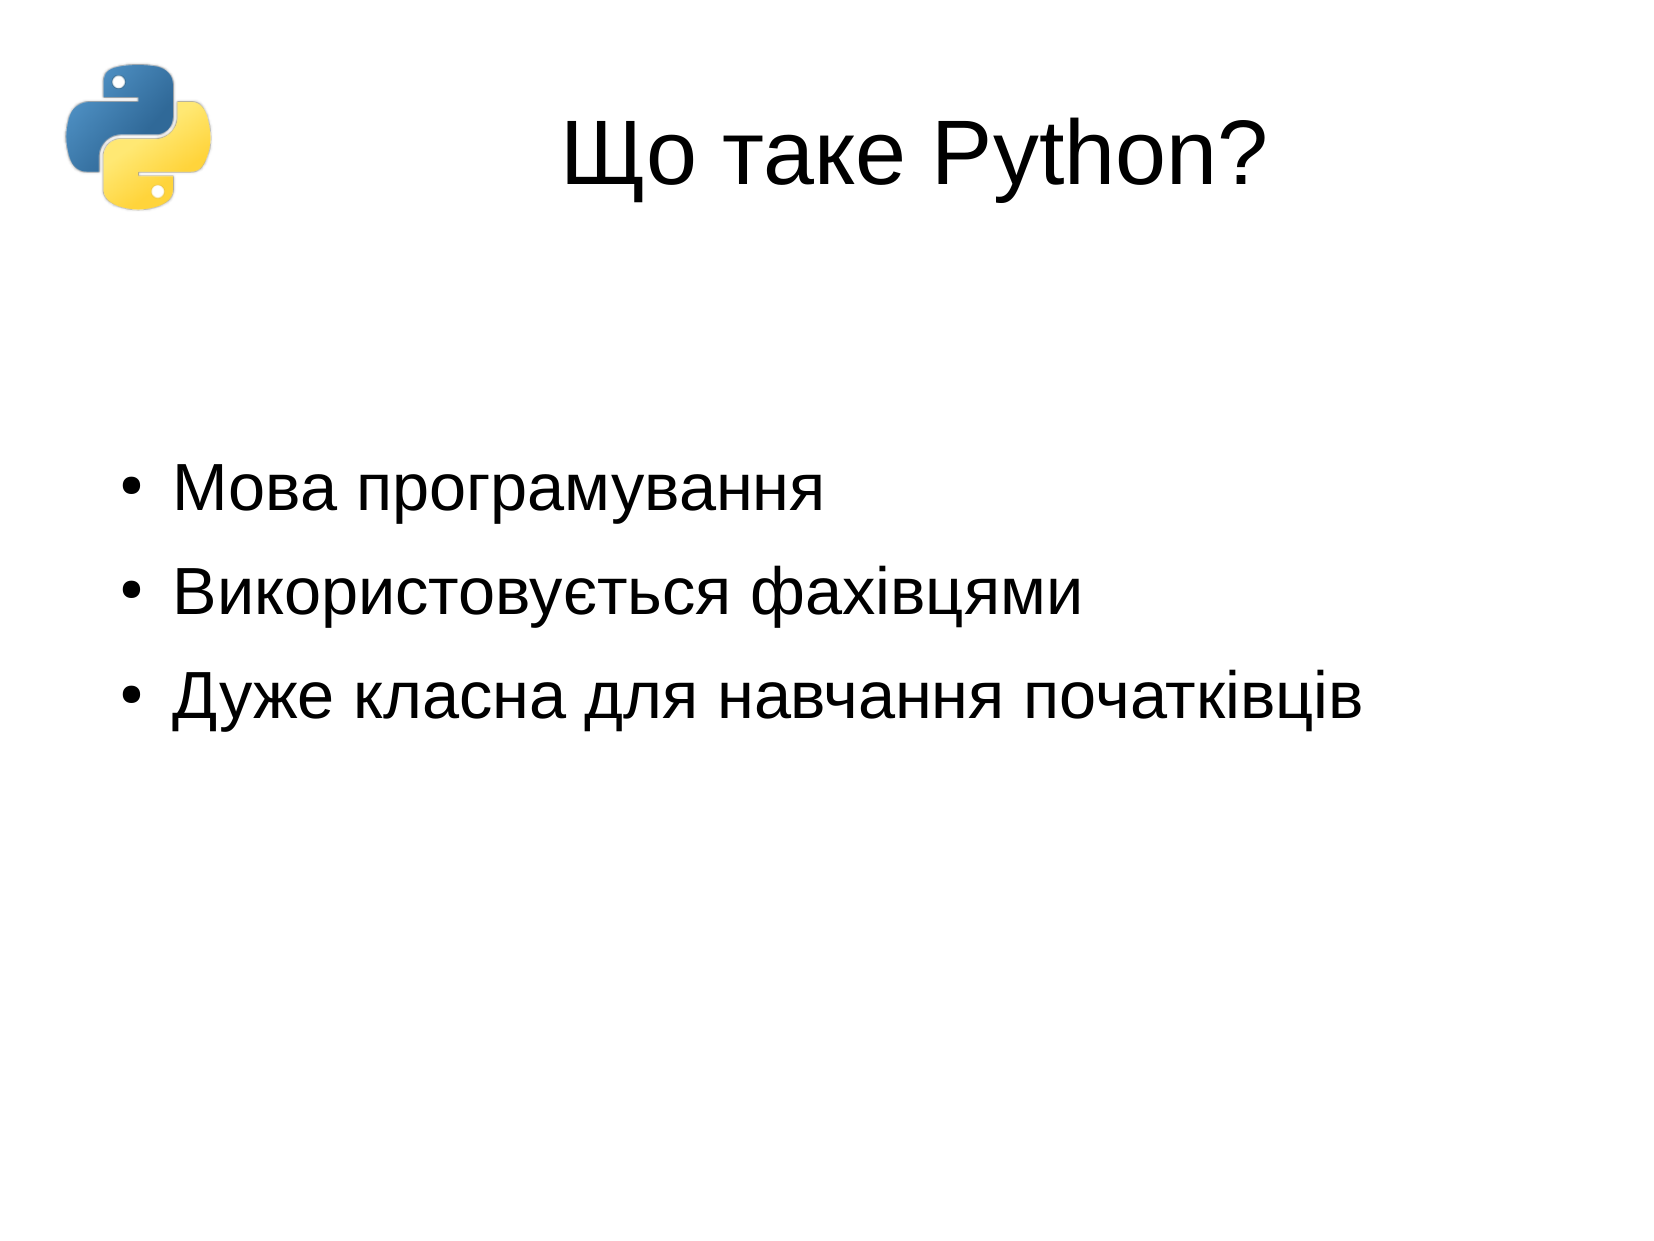

# Що таке Python?
Мова програмування
Використовується фахівцями
Дуже класна для навчання початківців